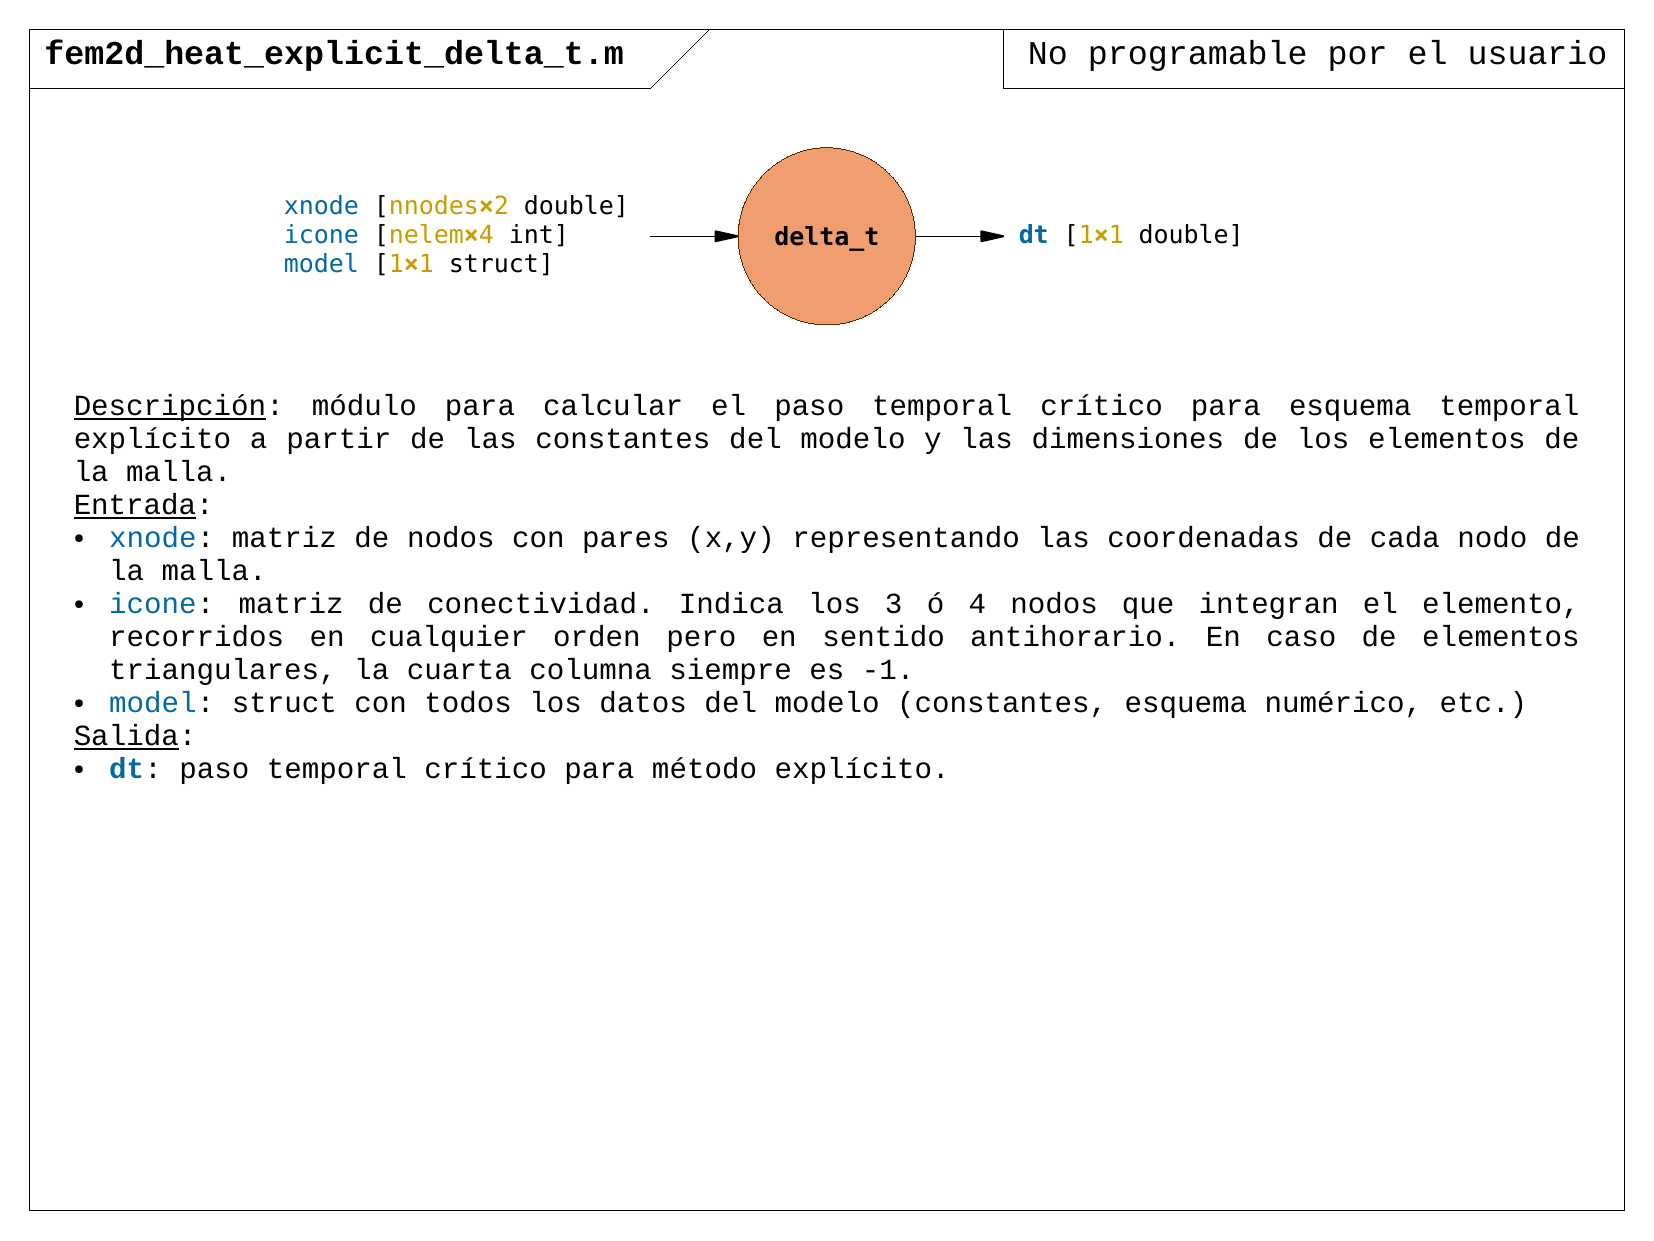

fem2d_heat_explicit_delta_t.m
No programable por el usuario
delta_t
xnode [nnodes×2 double]
icone [nelem×4 int]
model [1×1 struct]
dt [1×1 double]
Descripción: módulo para calcular el paso temporal crítico para esquema temporal explícito a partir de las constantes del modelo y las dimensiones de los elementos de la malla.
Entrada:
xnode: matriz de nodos con pares (x,y) representando las coordenadas de cada nodo de la malla.
icone: matriz de conectividad. Indica los 3 ó 4 nodos que integran el elemento, recorridos en cualquier orden pero en sentido antihorario. En caso de elementos triangulares, la cuarta columna siempre es -1.
model: struct con todos los datos del modelo (constantes, esquema numérico, etc.)
Salida:
dt: paso temporal crítico para método explícito.